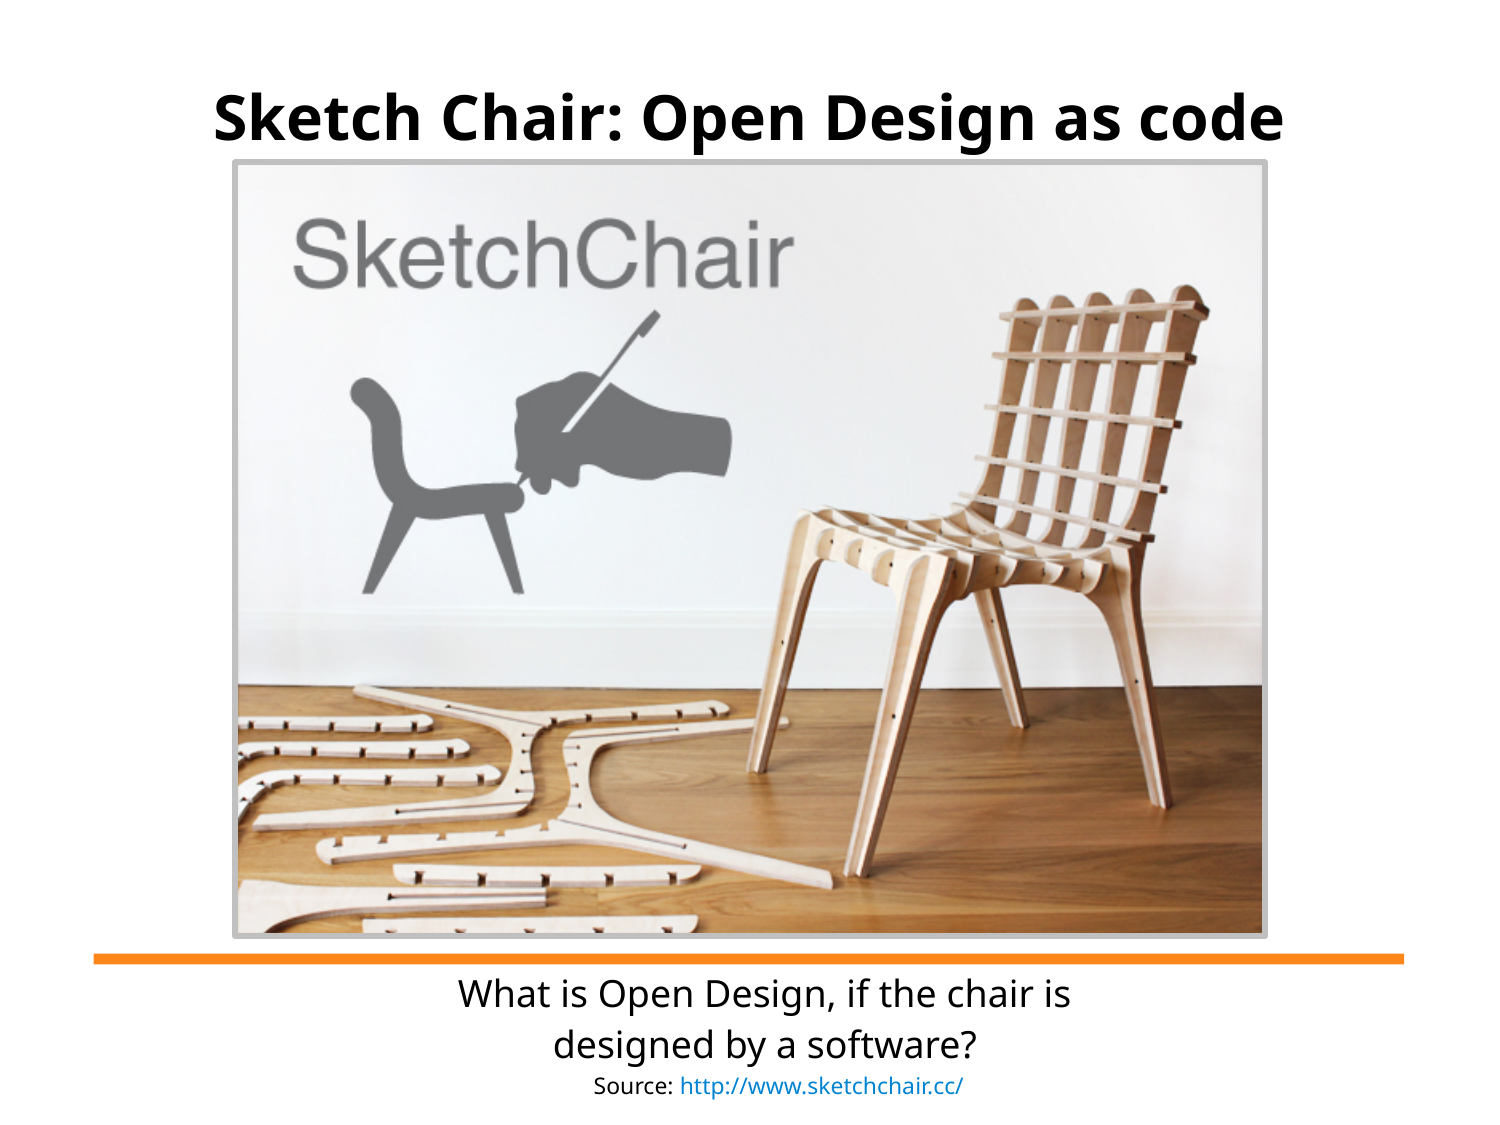

# Sketch Chair: Open Design as code
What is Open Design, if the chair is designed by a software?
Source: http://www.sketchchair.cc/